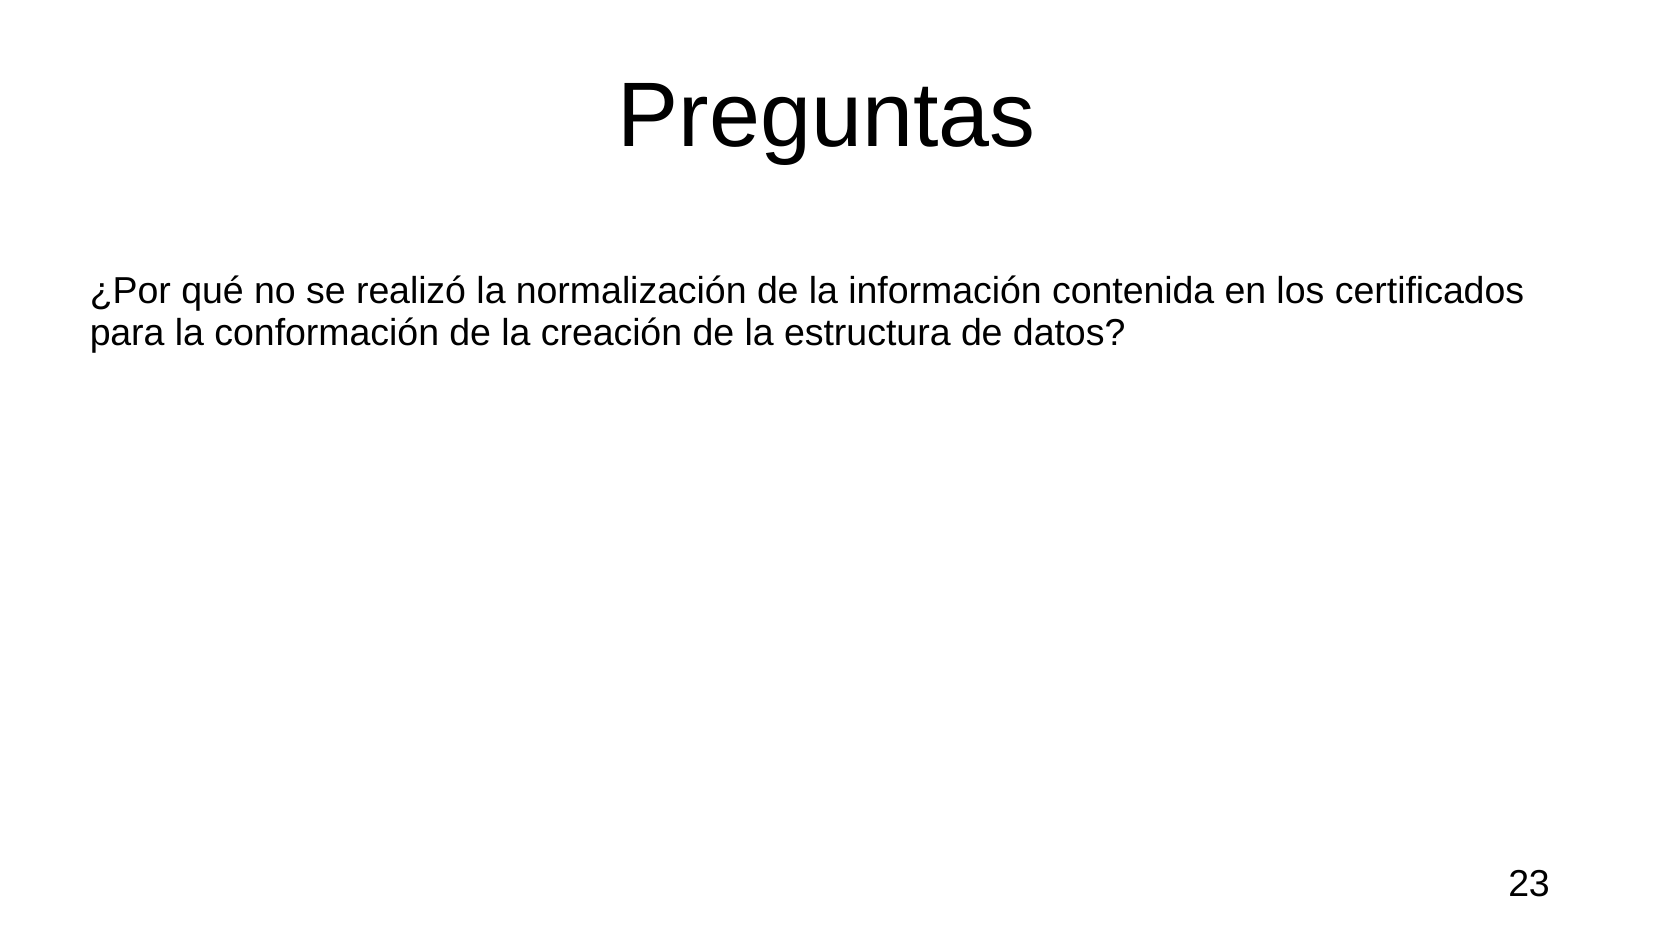

# Preguntas
¿Por qué no se realizó la normalización de la información contenida en los certificados para la conformación de la creación de la estructura de datos?